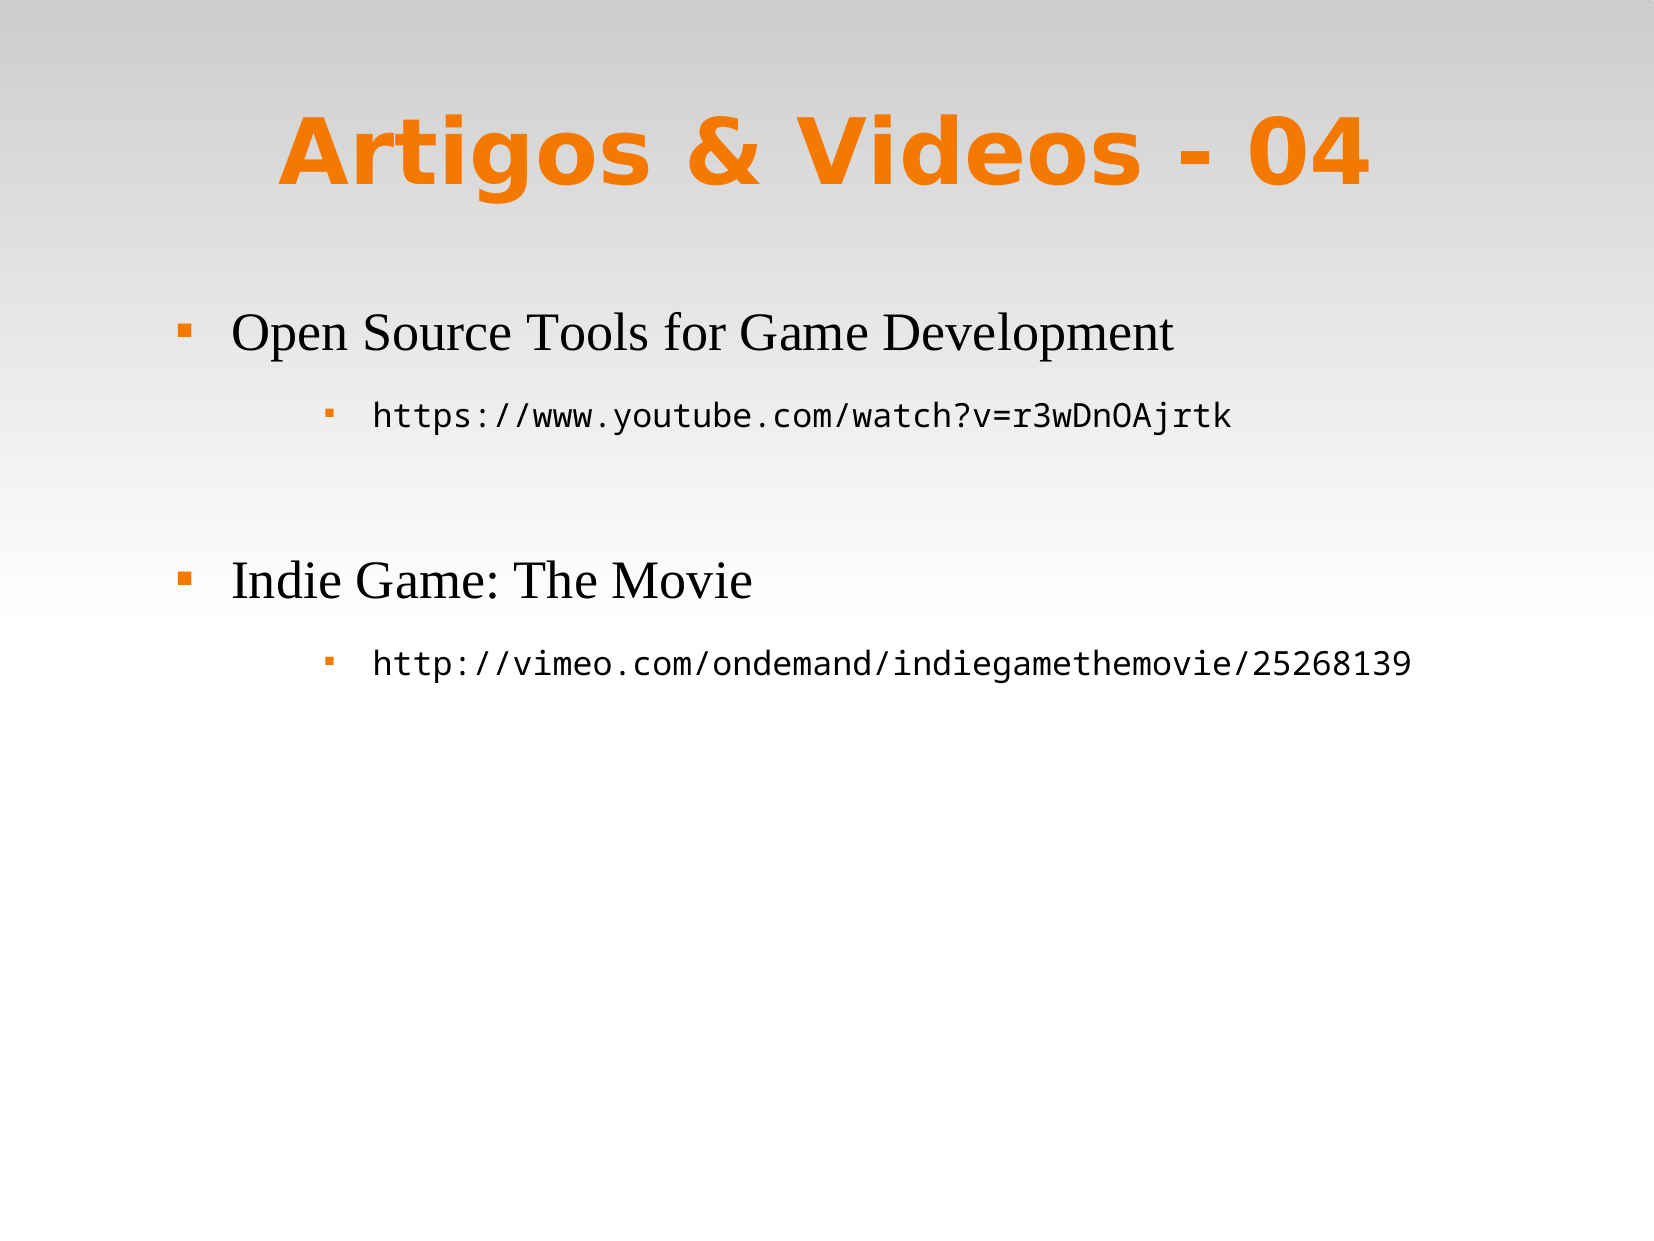

# Artigos & Videos - 04
Open Source Tools for Game Development
https://www.youtube.com/watch?v=r3wDnOAjrtk
Indie Game: The Movie
http://vimeo.com/ondemand/indiegamethemovie/25268139